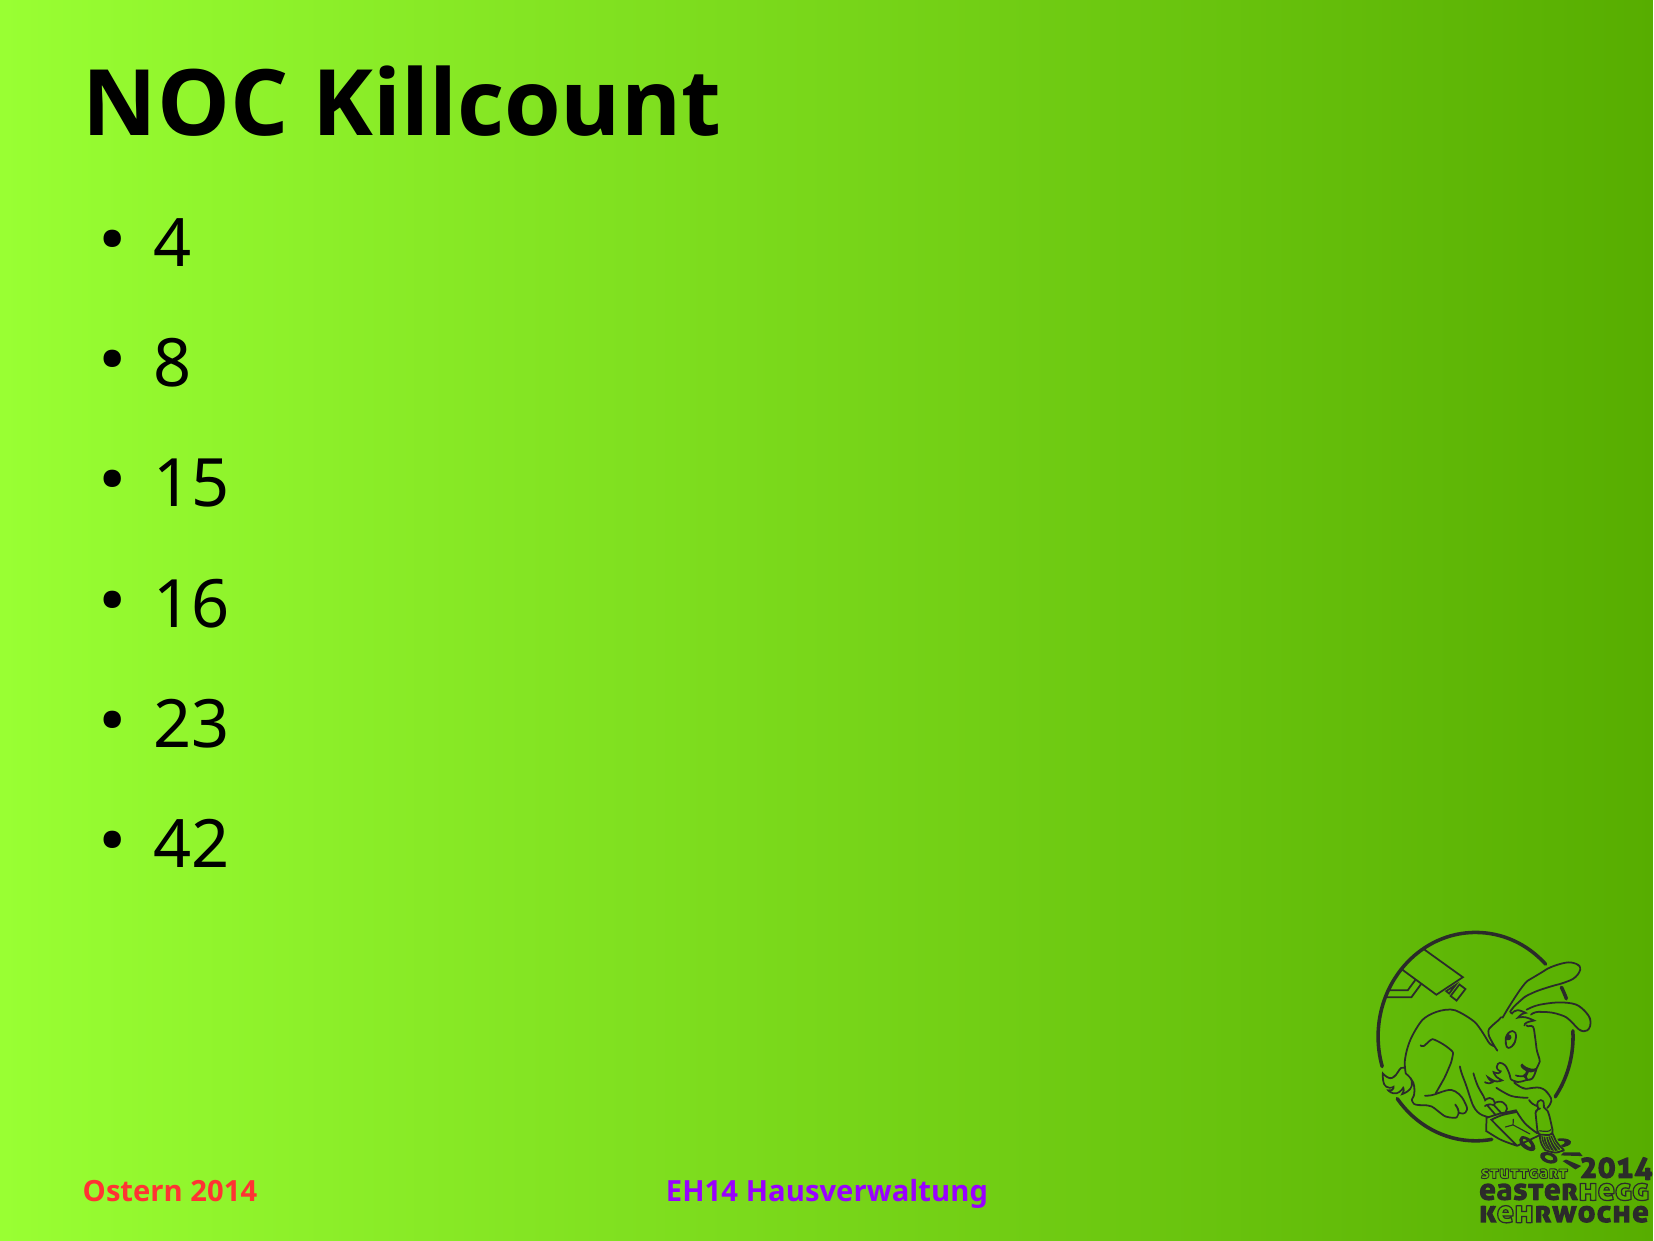

# NOC Killcount
4
8
15
16
23
42